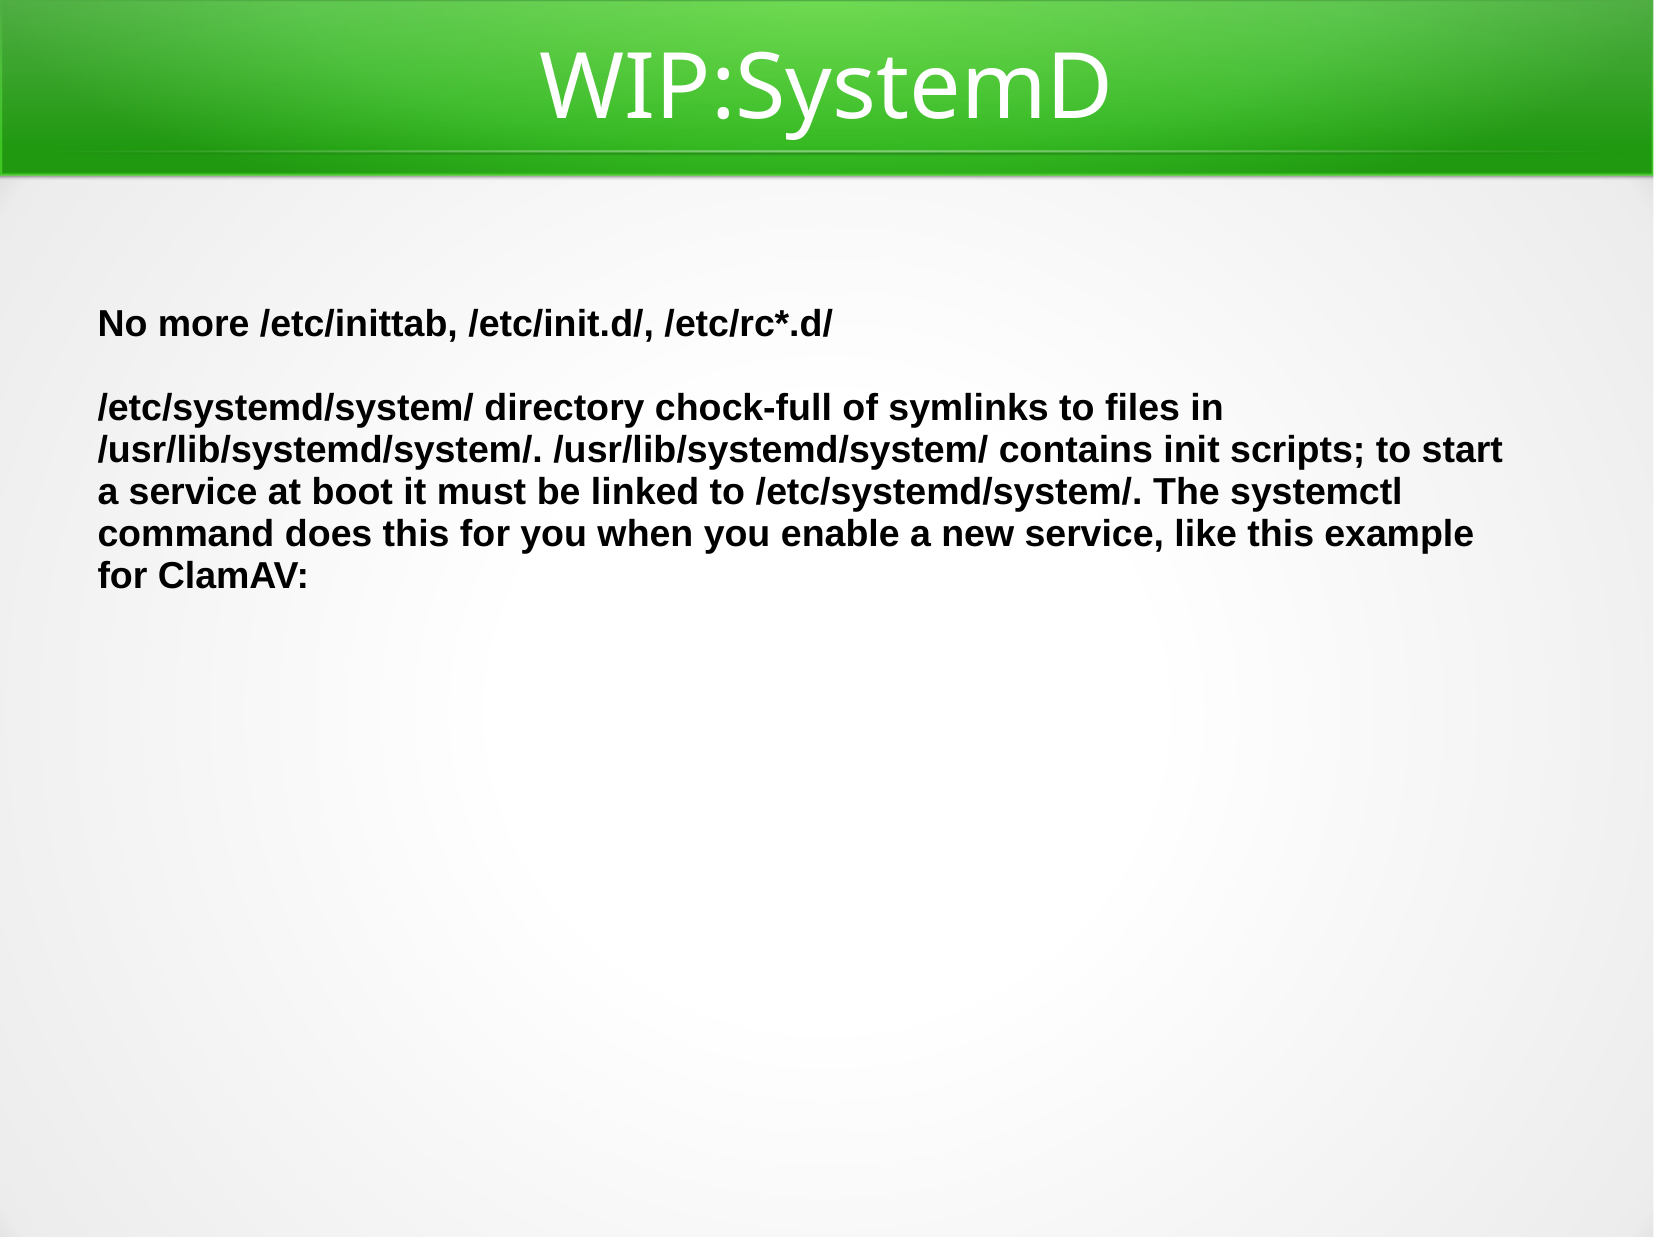

# WIP:SystemD
No more /etc/inittab, /etc/init.d/, /etc/rc*.d/
/etc/systemd/system/ directory chock-full of symlinks to files in /usr/lib/systemd/system/. /usr/lib/systemd/system/ contains init scripts; to start a service at boot it must be linked to /etc/systemd/system/. The systemctl command does this for you when you enable a new service, like this example for ClamAV: